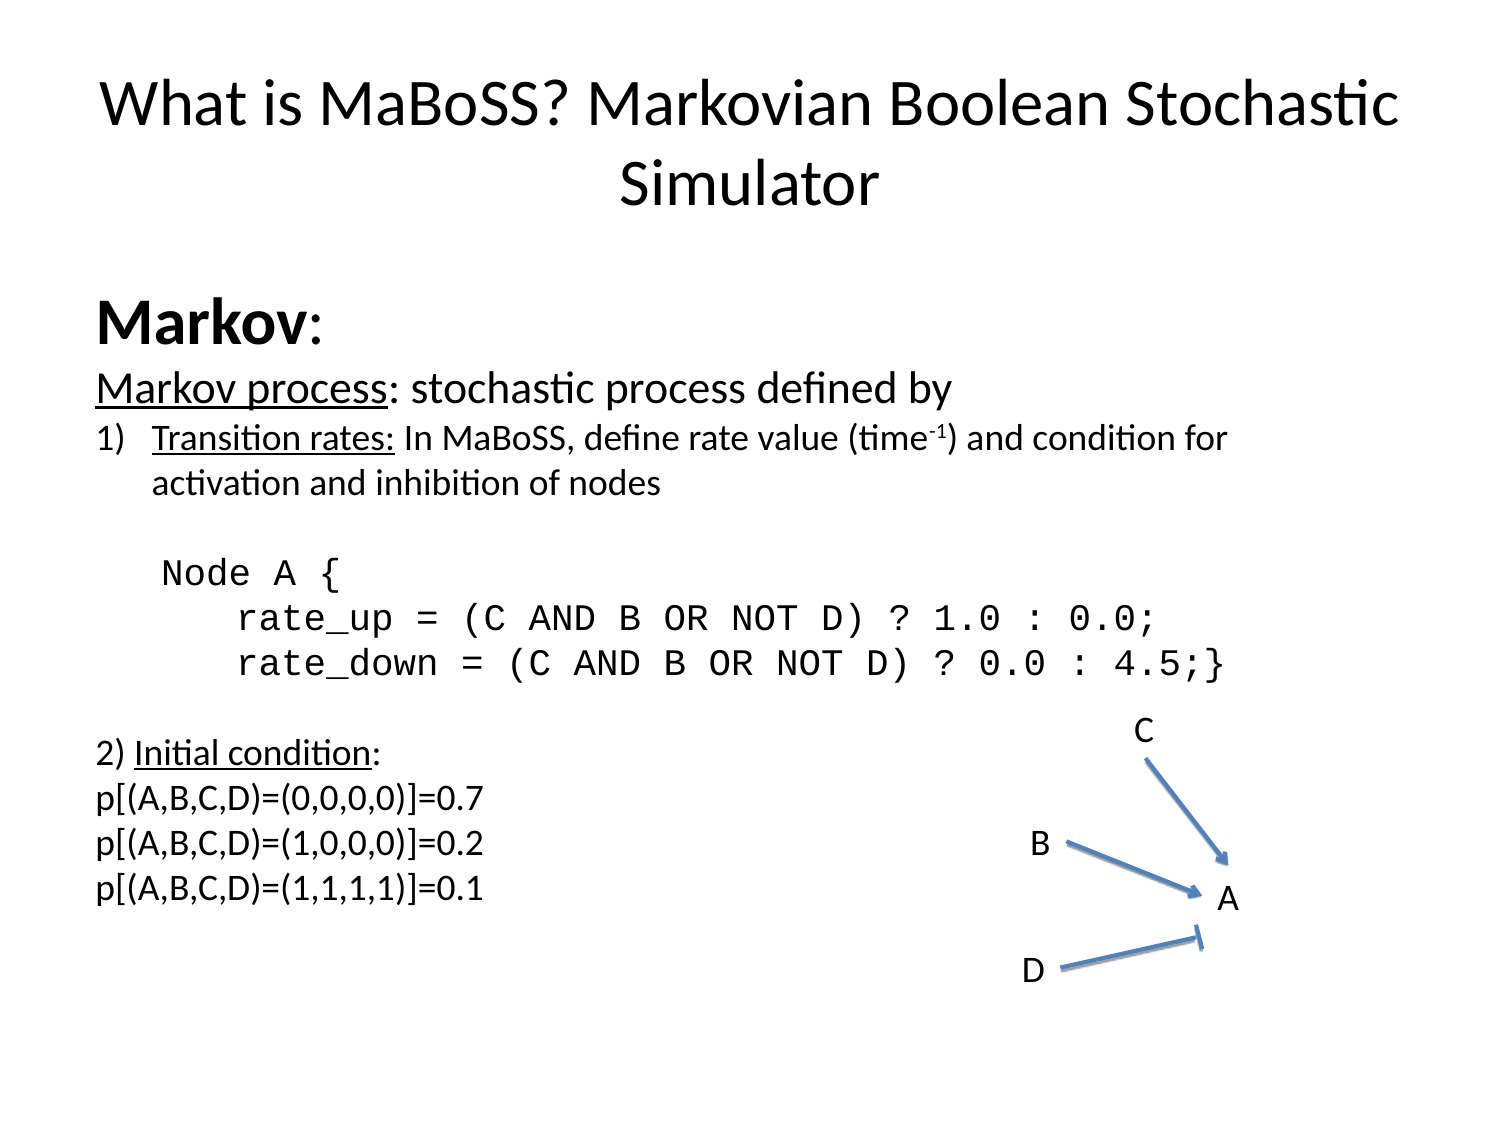

# What is MaBoSS? Markovian Boolean Stochastic Simulator
Markov:
Markov process: stochastic process defined by
Transition rates: In MaBoSS, define rate value (time-1) and condition for activation and inhibition of nodes
Node A {
	rate_up = (C AND B OR NOT D) ? 1.0 : 0.0;
	rate_down = (C AND B OR NOT D) ? 0.0 : 4.5;}
2) Initial condition:
p[(A,B,C,D)=(0,0,0,0)]=0.7
p[(A,B,C,D)=(1,0,0,0)]=0.2
p[(A,B,C,D)=(1,1,1,1)]=0.1
C
B
A
D